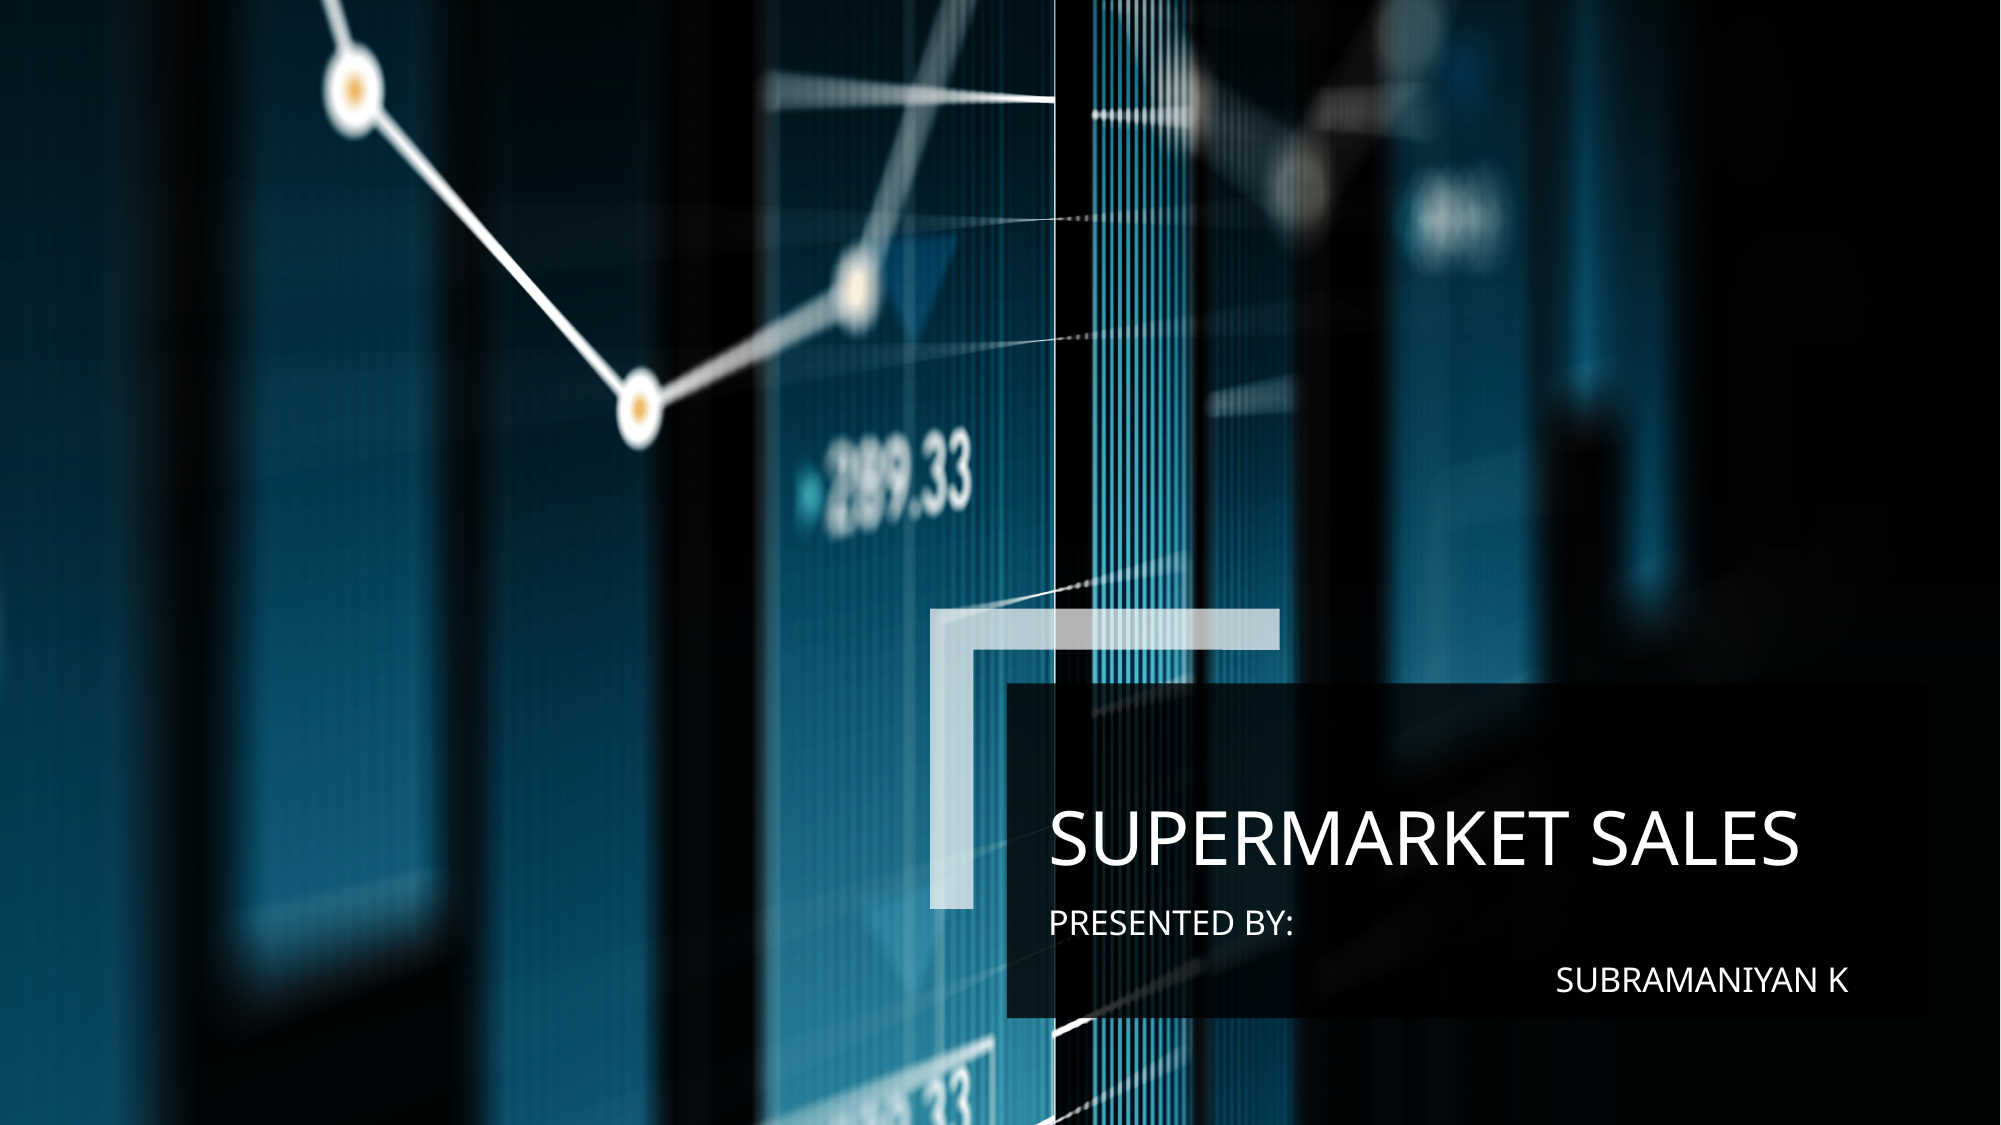

# SUPERMARKET SALES
PRESENTED BY:
 SUBRAMANIYAN K